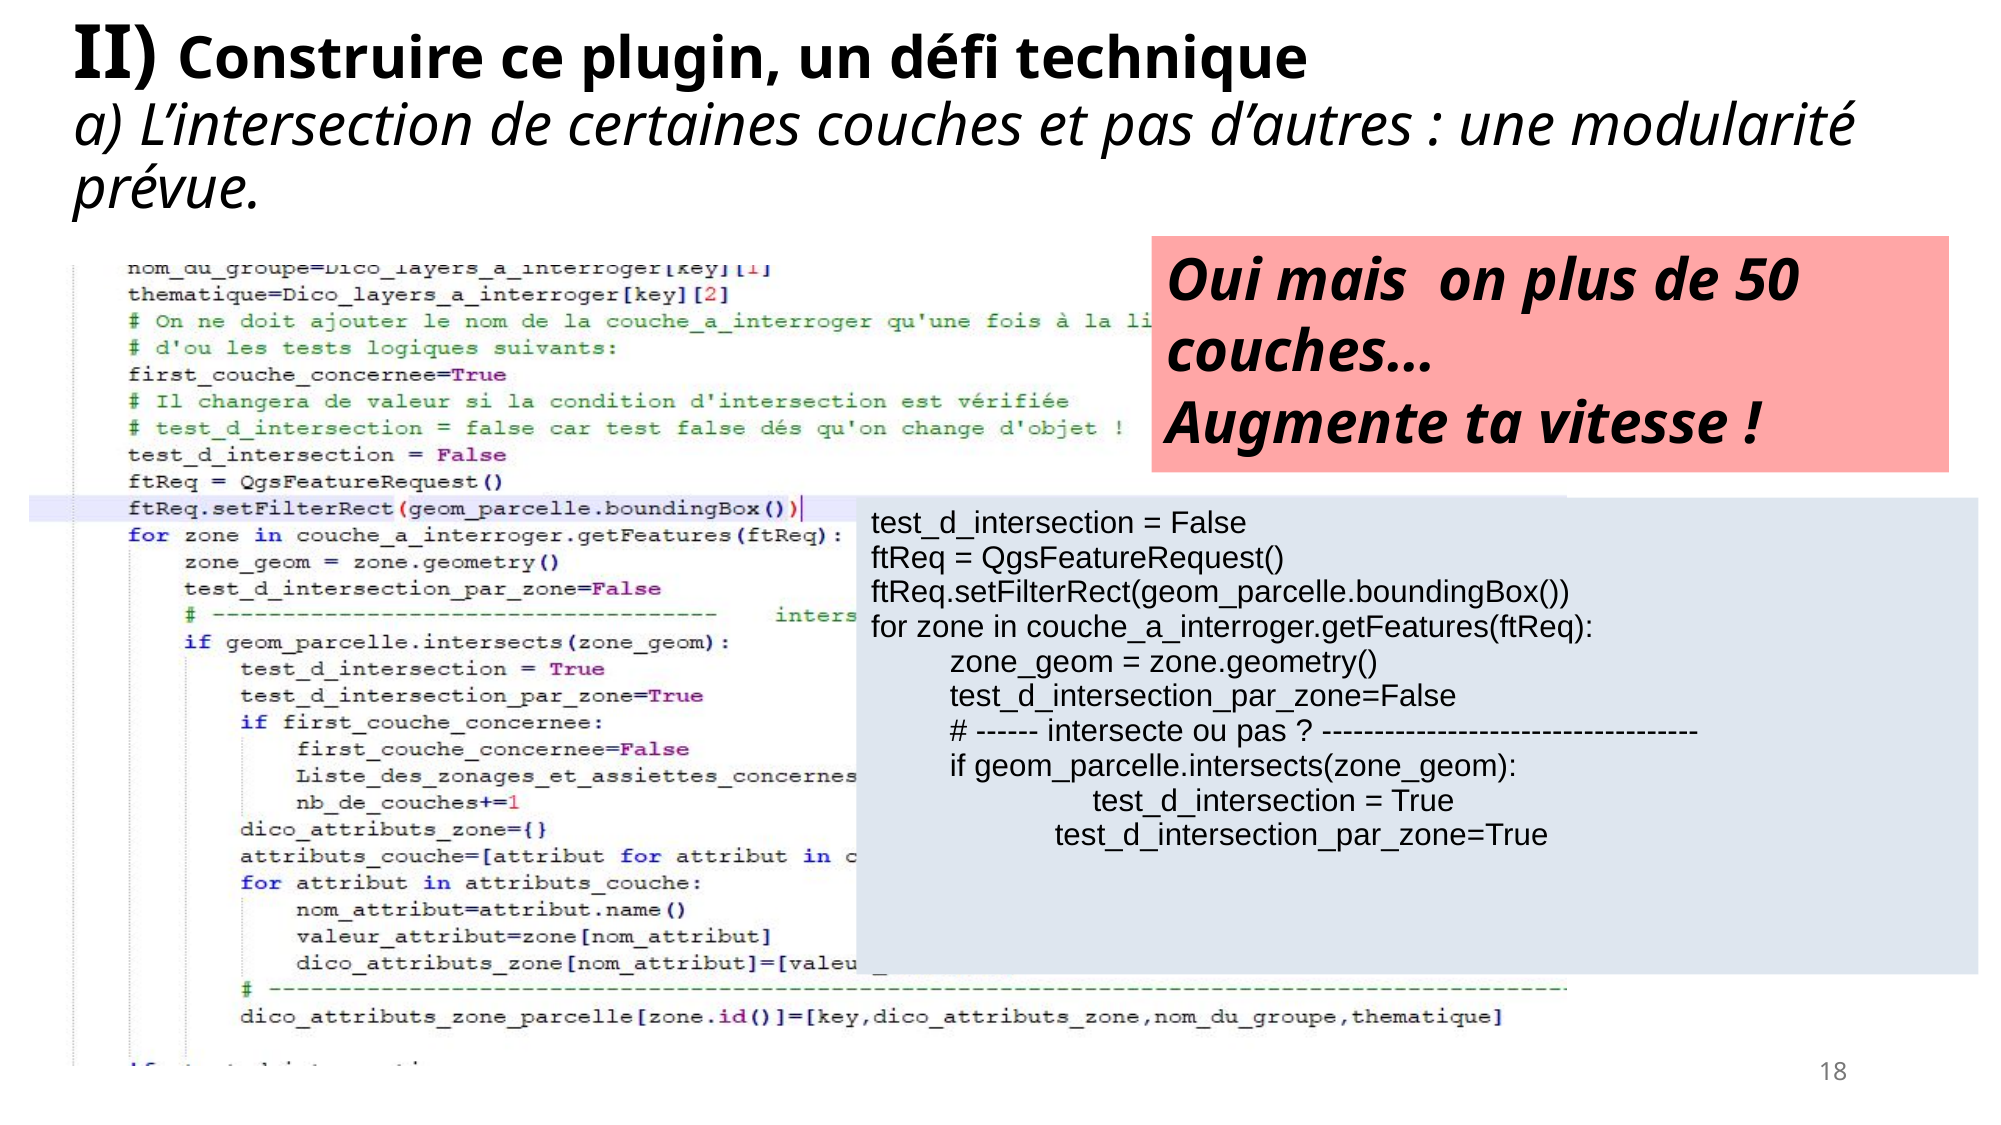

# II) Construire ce plugin, un défi technique a) L’intersection de certaines couches et pas d’autres : une modularité prévue.
Oui mais on plus de 50 couches…
Augmente ta vitesse !
test_d_intersection = False
ftReq = QgsFeatureRequest()
ftReq.setFilterRect(geom_parcelle.boundingBox())
for zone in couche_a_interroger.getFeatures(ftReq):
 zone_geom = zone.geometry()
 test_d_intersection_par_zone=False
 # ------ intersecte ou pas ? ------------------------------------
 if geom_parcelle.intersects(zone_geom):
			test_d_intersection = True
 test_d_intersection_par_zone=True